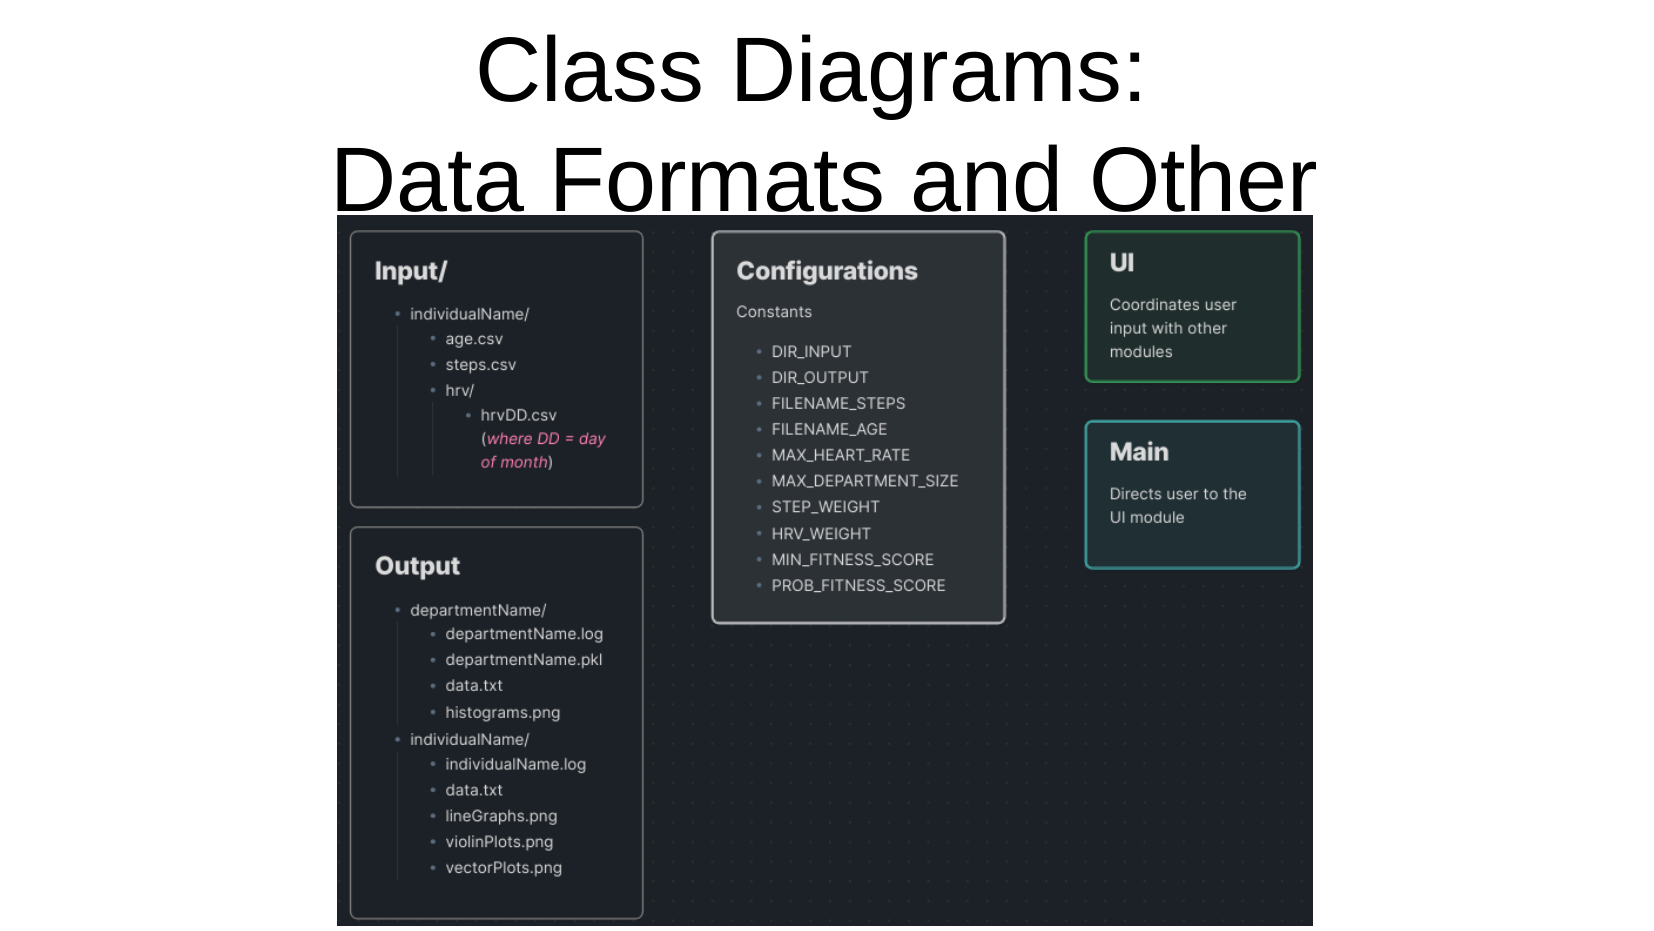

# Class Diagrams: Data Formats and Other